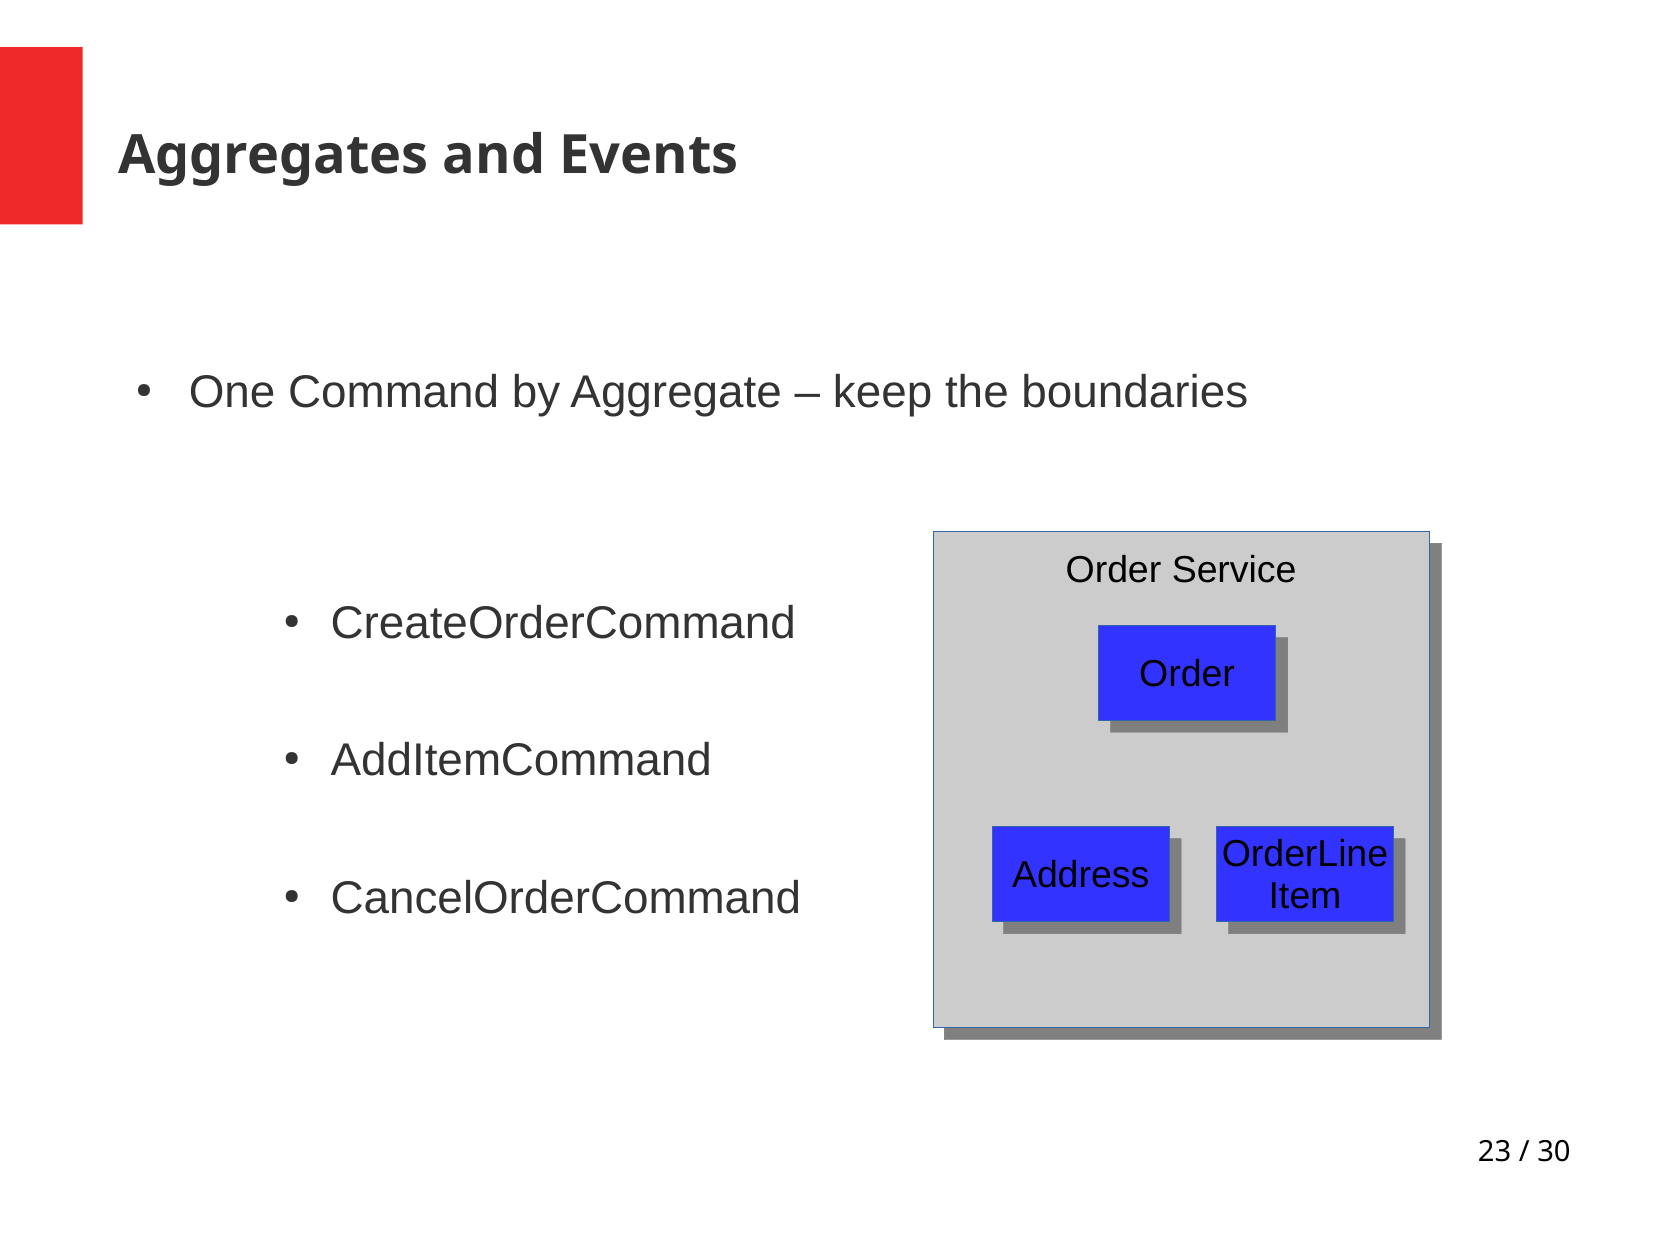

# Aggregates and Events
One Command by Aggregate – keep the boundaries
CreateOrderCommand
AddItemCommand
CancelOrderCommand
Order Service
Order
Address
OrderLine
Item
23